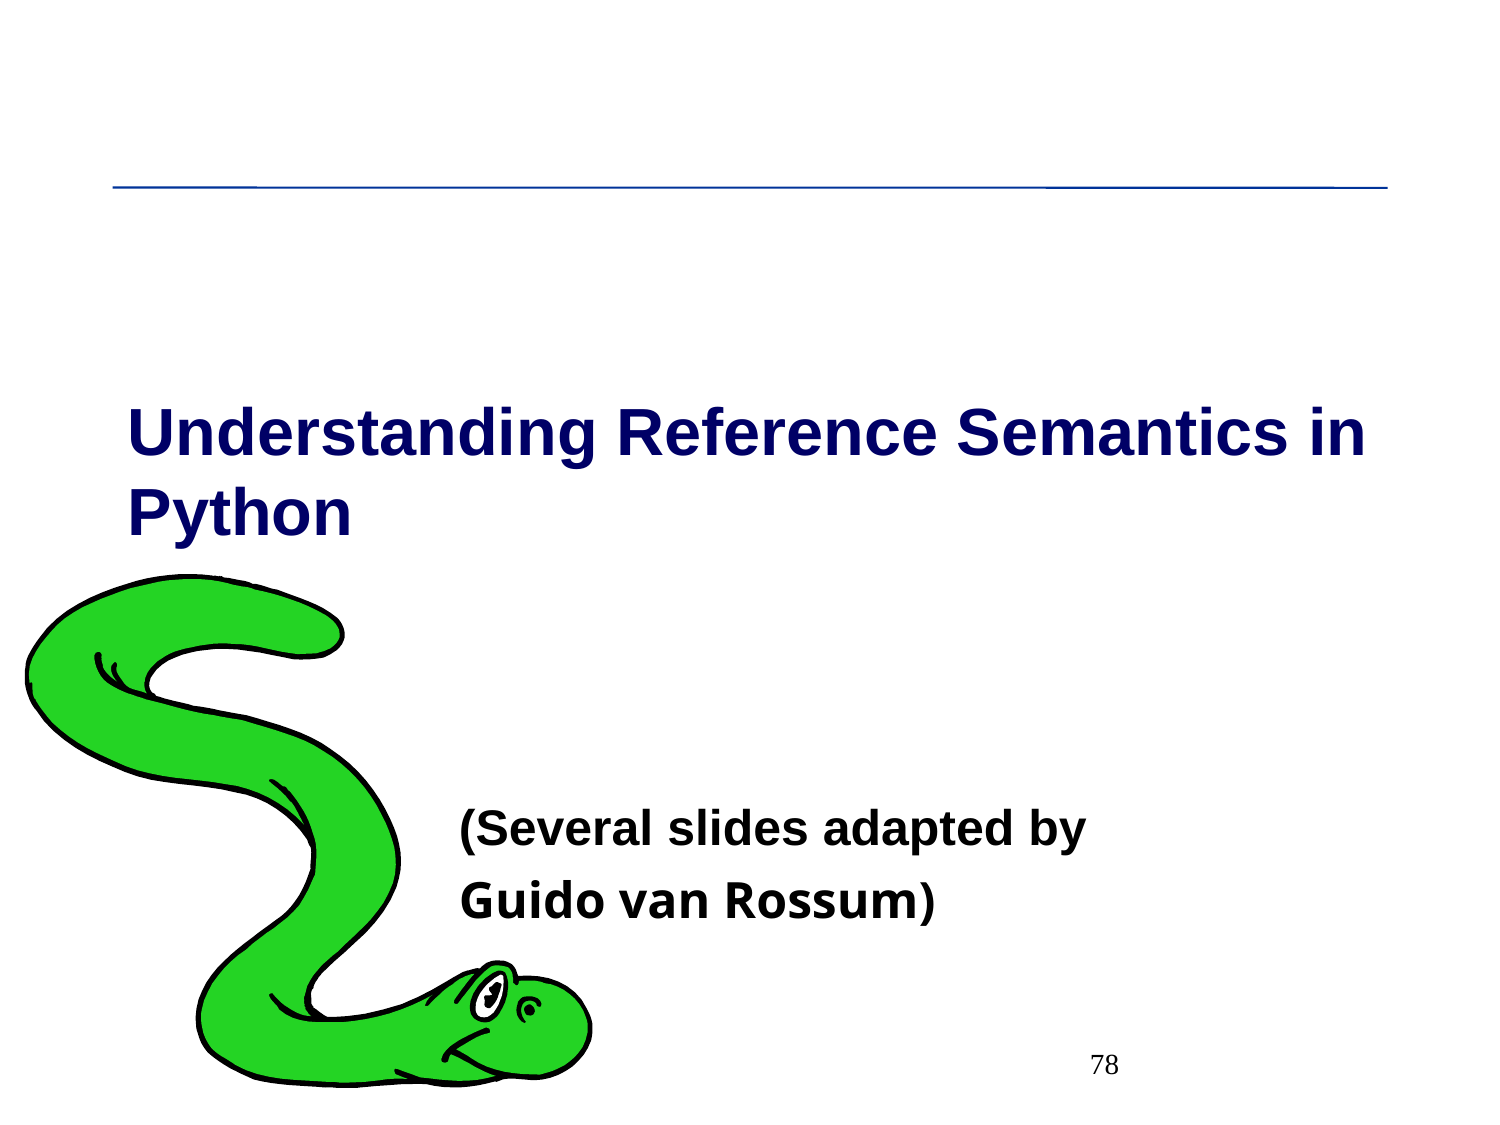

# Understanding Reference Semantics in Python
(Several slides adapted by
Guido van Rossum)
77